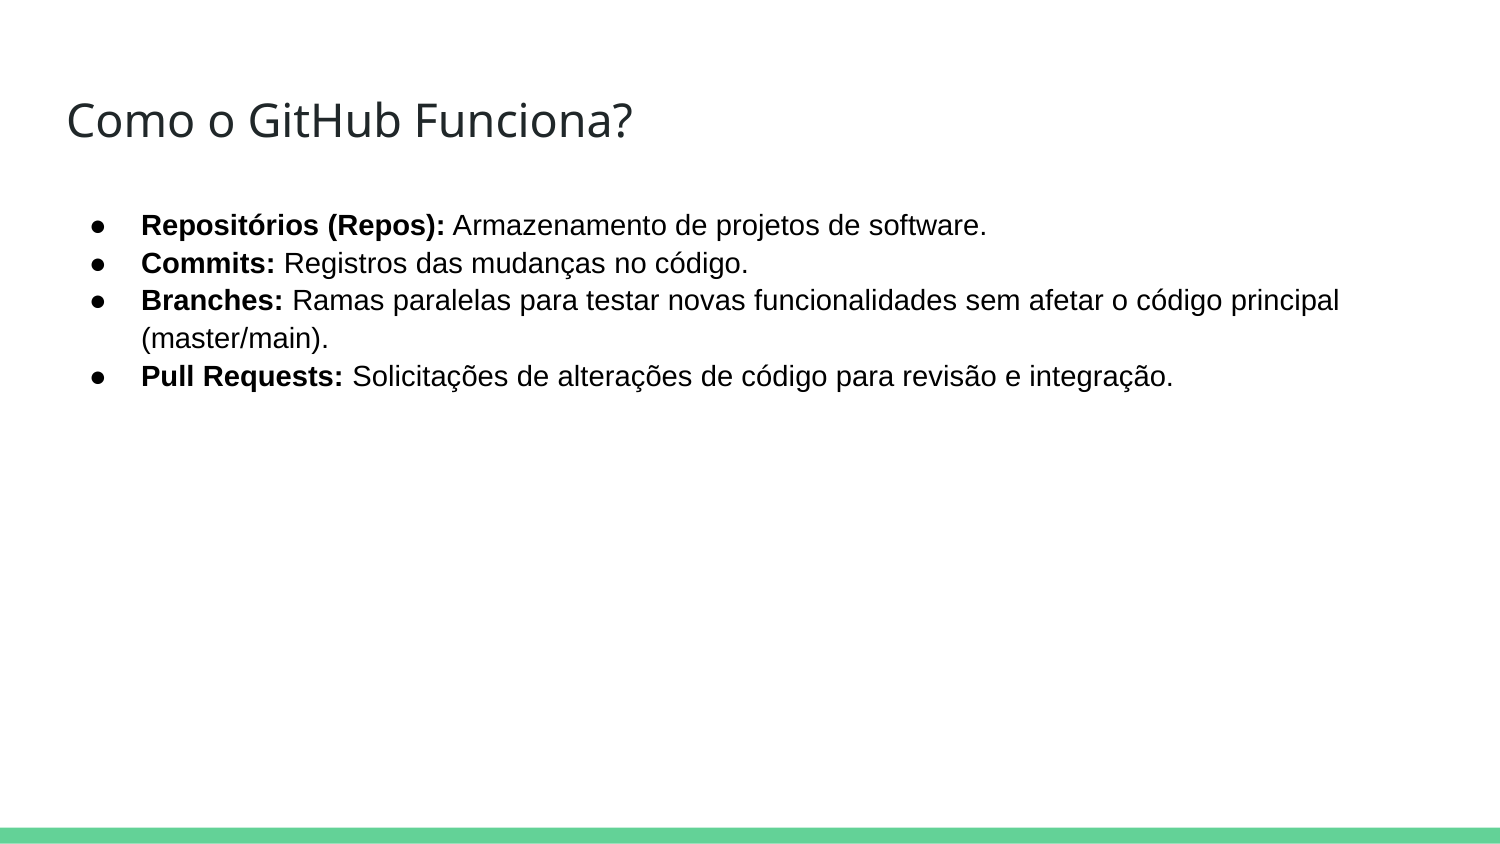

# Como o GitHub Funciona?
Repositórios (Repos): Armazenamento de projetos de software.
Commits: Registros das mudanças no código.
Branches: Ramas paralelas para testar novas funcionalidades sem afetar o código principal (master/main).
Pull Requests: Solicitações de alterações de código para revisão e integração.